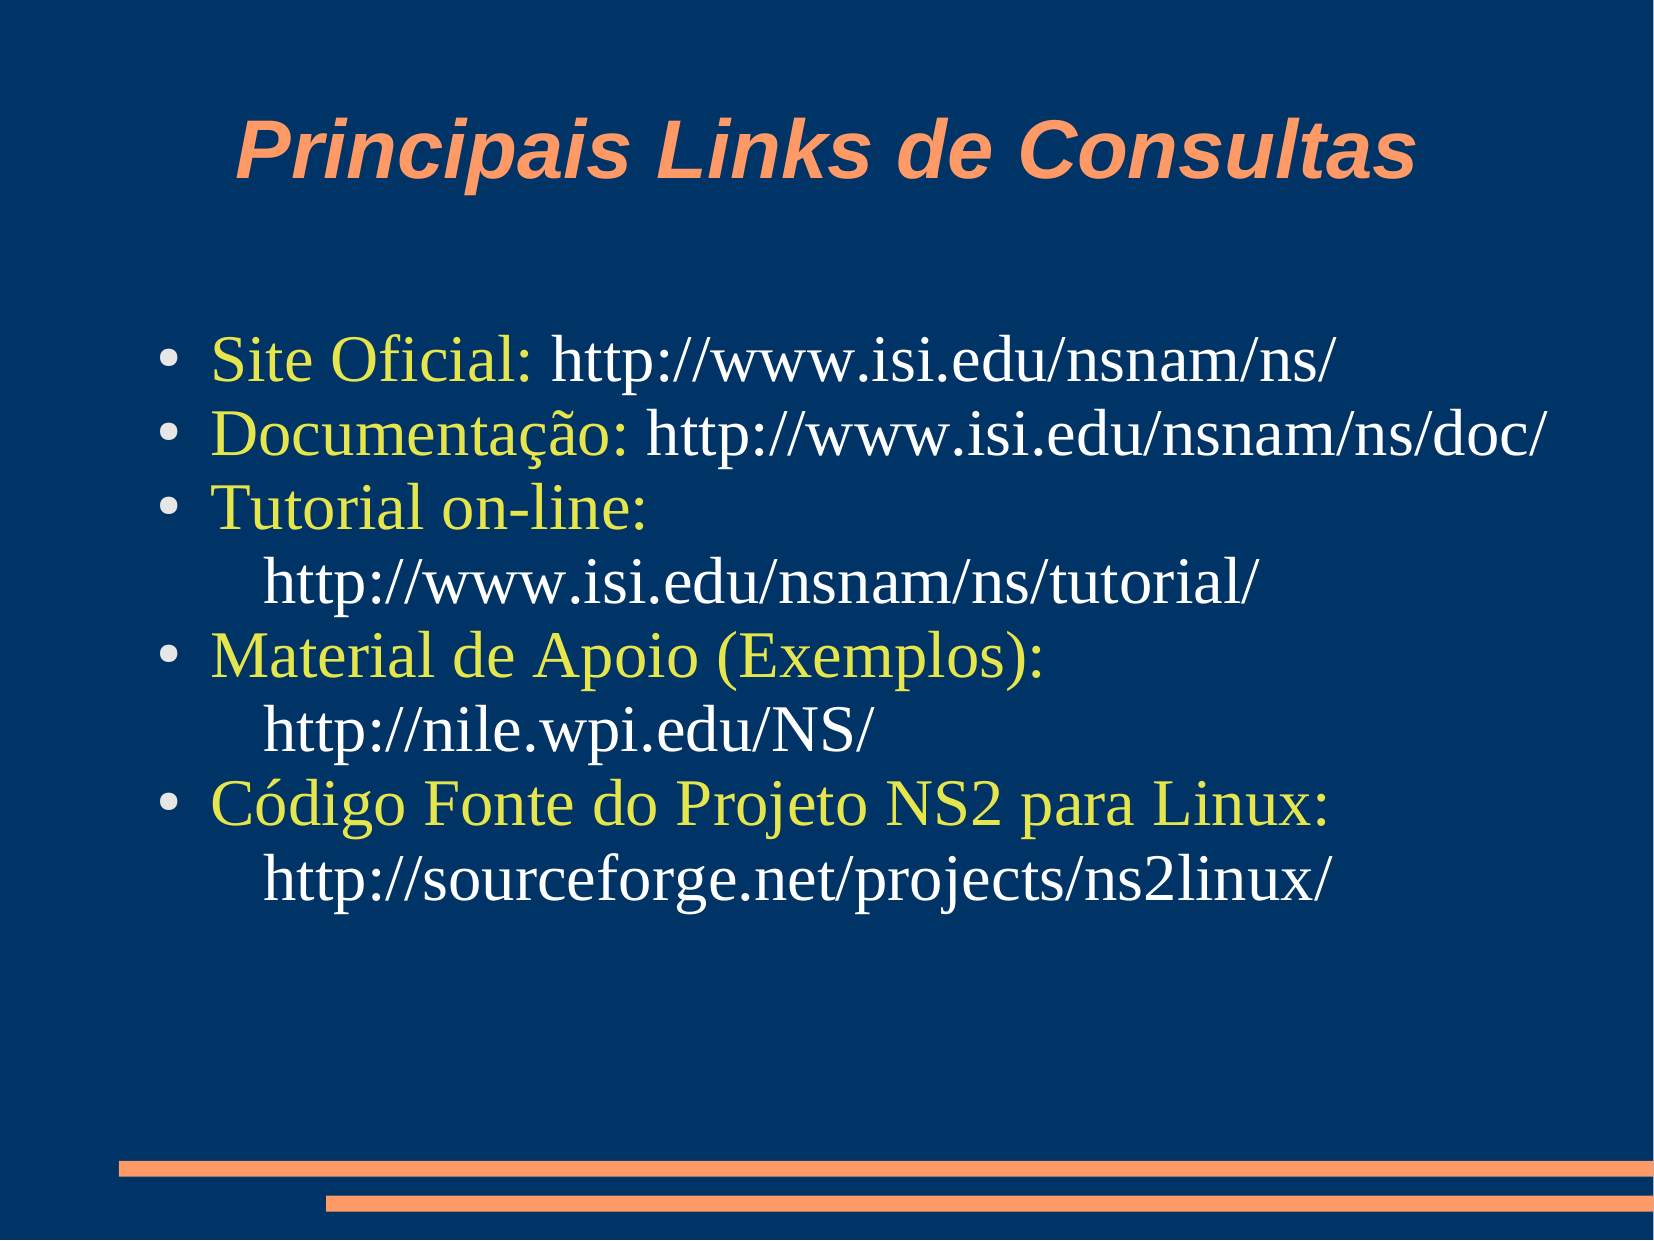

# Principais Links de Consultas
Site Oficial: http://www.isi.edu/nsnam/ns/
Documentação: http://www.isi.edu/nsnam/ns/doc/
Tutorial on-line: http://www.isi.edu/nsnam/ns/tutorial/
Material de Apoio (Exemplos): http://nile.wpi.edu/NS/
Código Fonte do Projeto NS2 para Linux: http://sourceforge.net/projects/ns2linux/